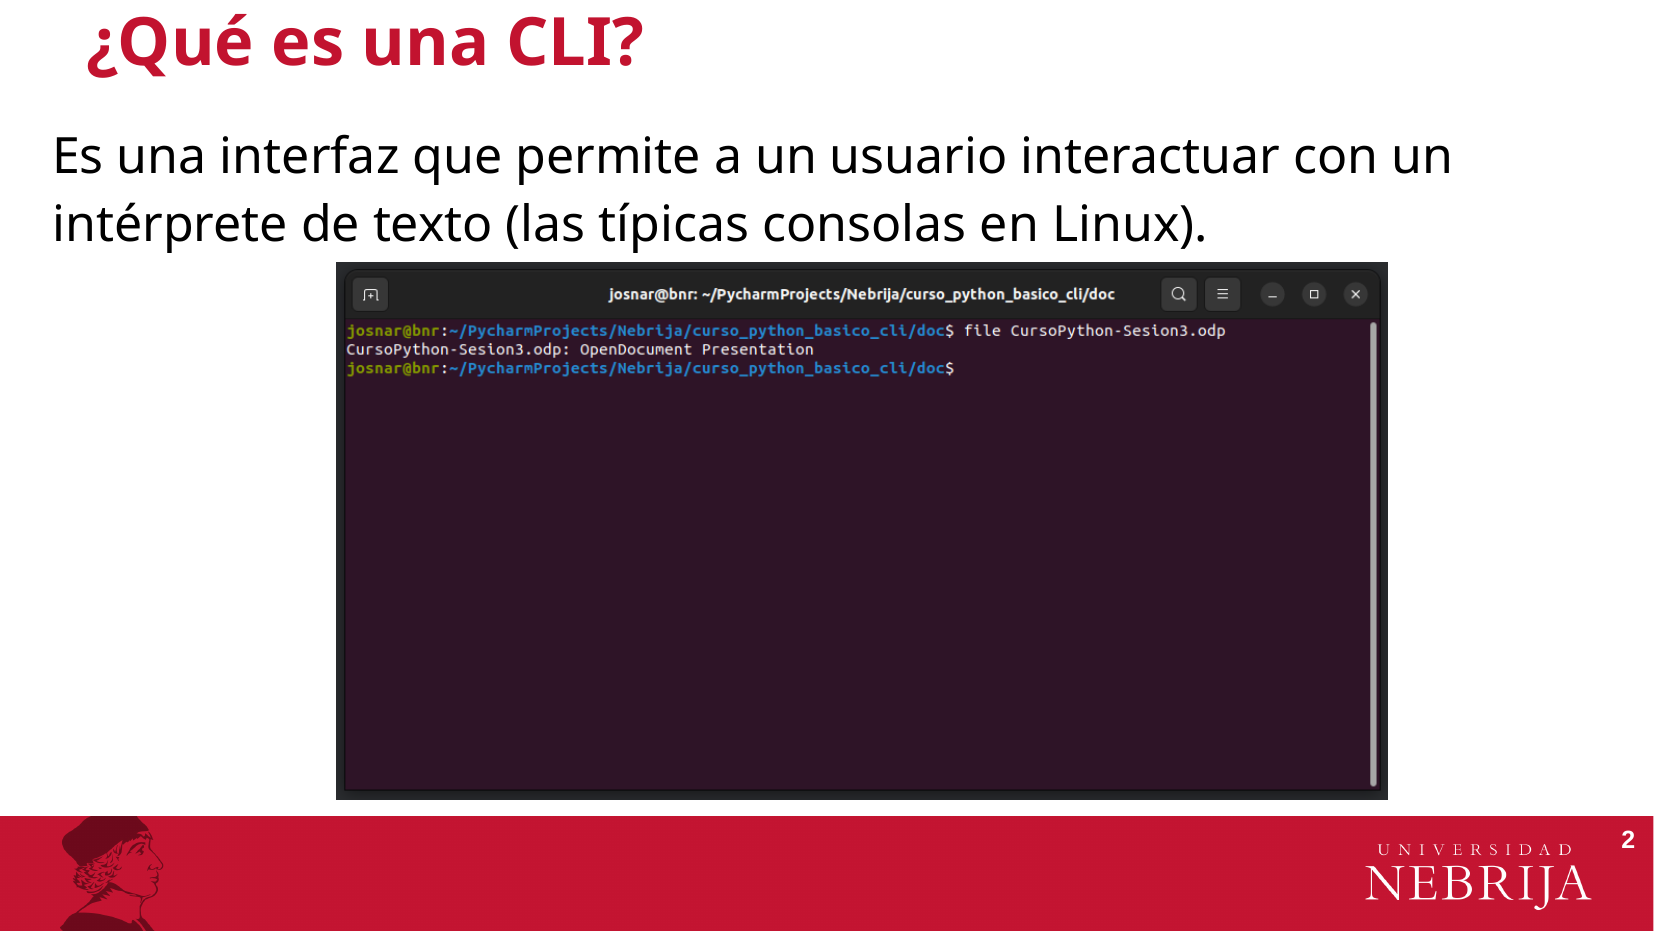

¿Qué es una CLI?
Es una interfaz que permite a un usuario interactuar con un intérprete de texto (las típicas consolas en Linux).